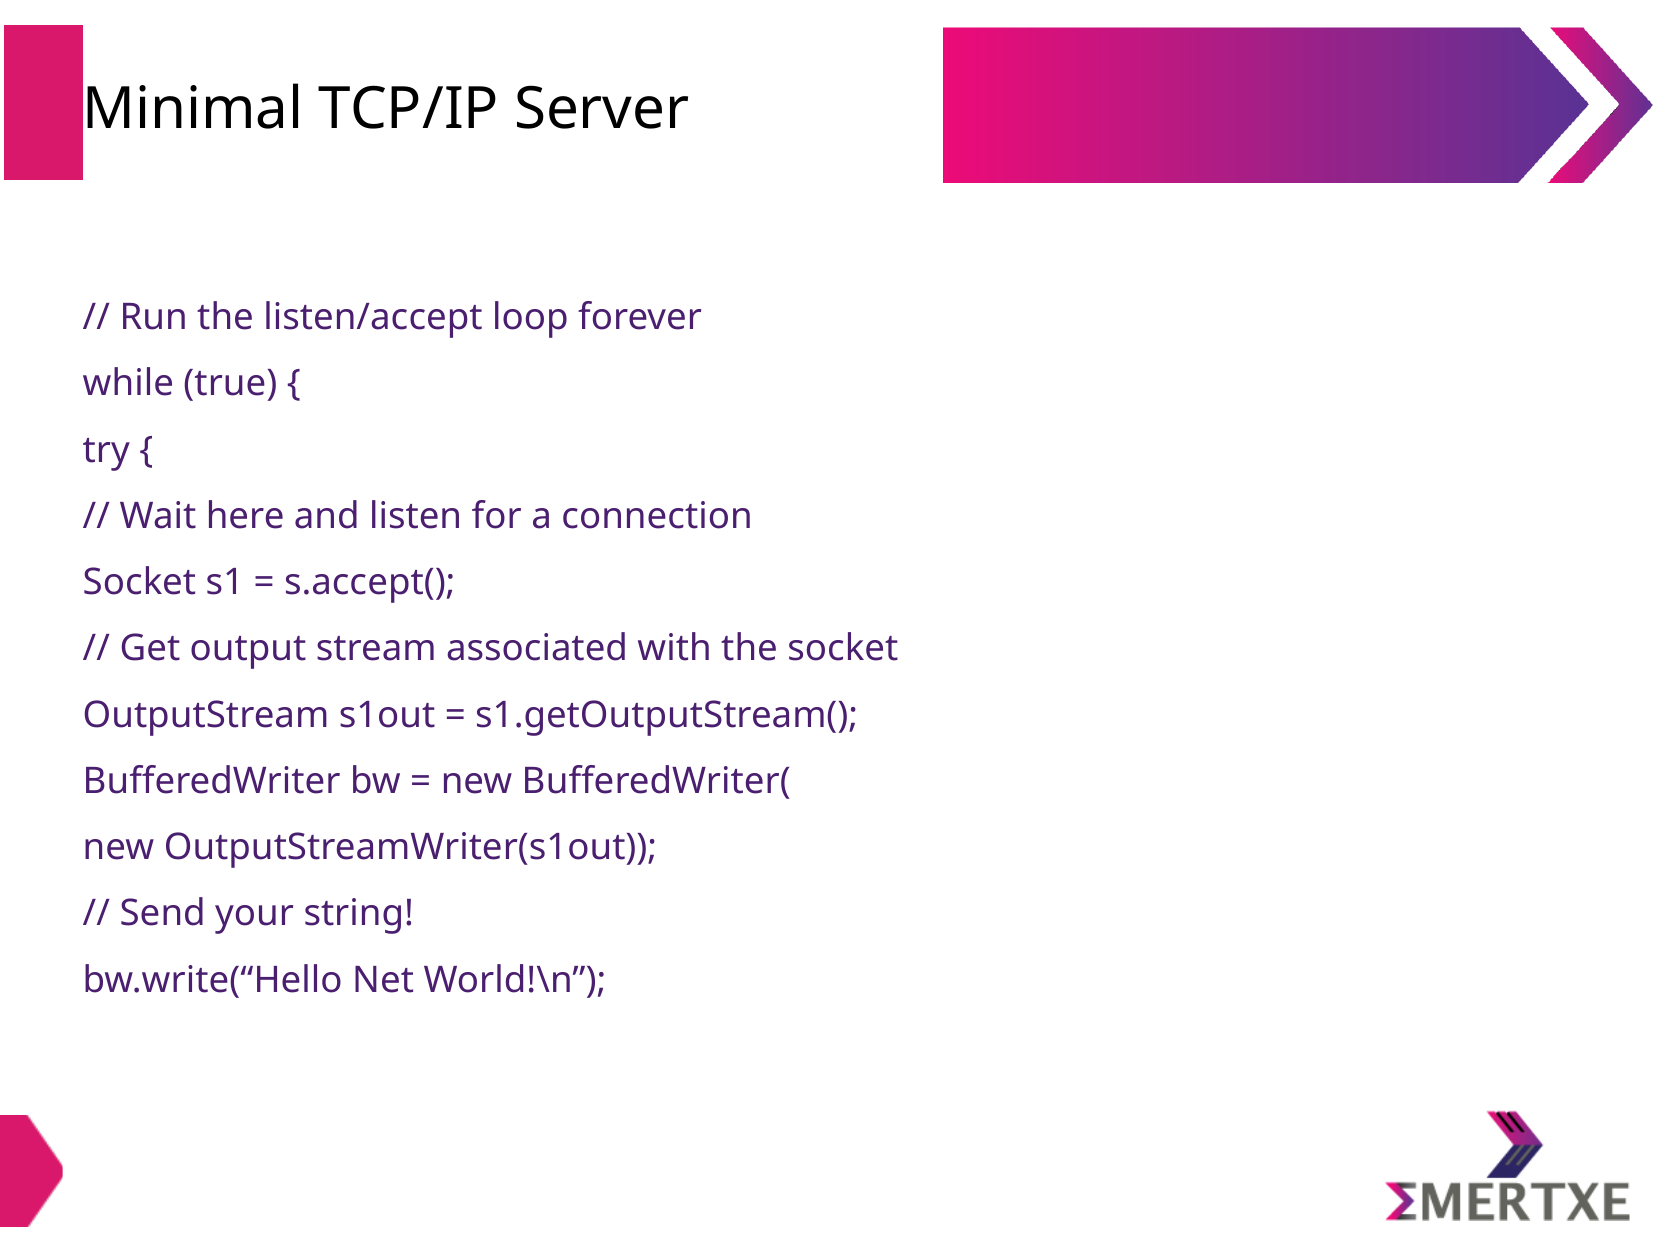

# Minimal TCP/IP Server
// Run the listen/accept loop forever
while (true) {
try {
// Wait here and listen for a connection
Socket s1 = s.accept();
// Get output stream associated with the socket
OutputStream s1out = s1.getOutputStream();
BufferedWriter bw = new BufferedWriter(
new OutputStreamWriter(s1out));
// Send your string!
bw.write(“Hello Net World!\n”);